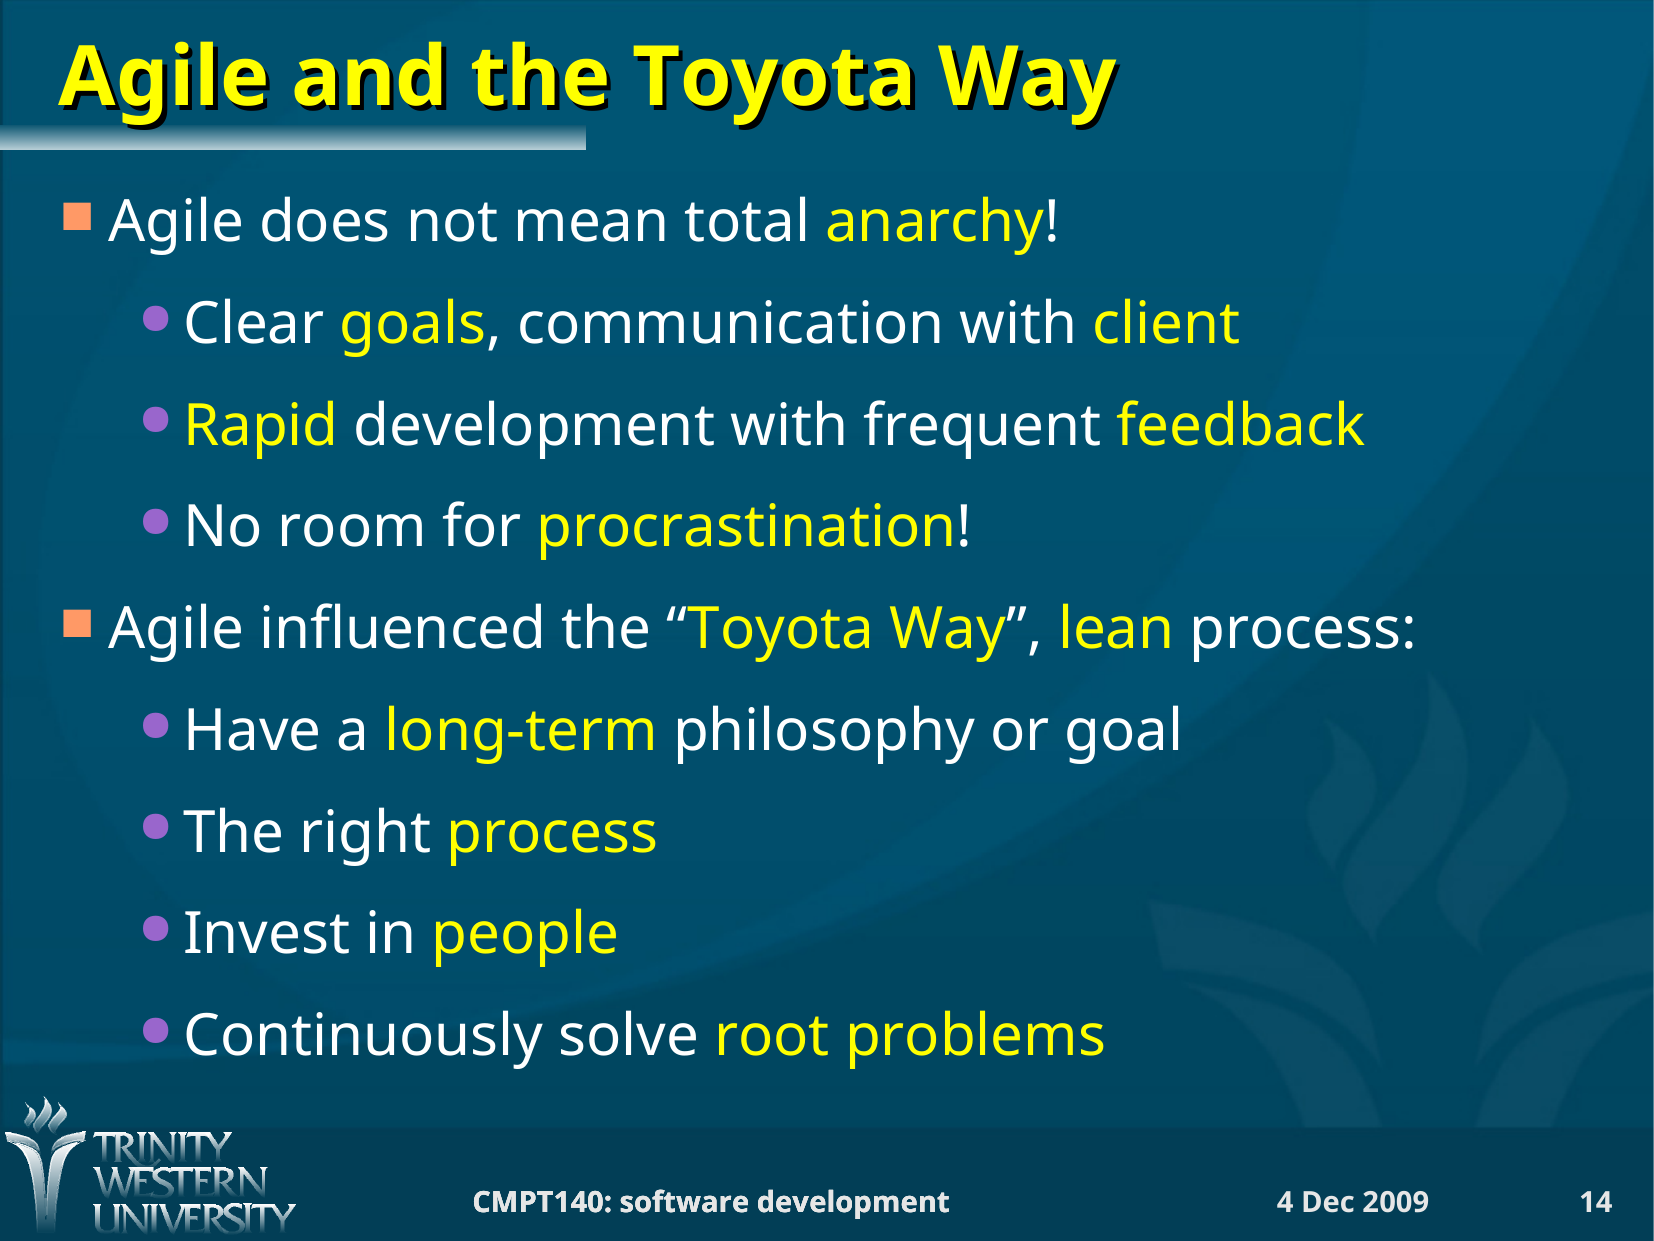

# Agile and the Toyota Way
Agile does not mean total anarchy!
Clear goals, communication with client
Rapid development with frequent feedback
No room for procrastination!
Agile influenced the “Toyota Way”, lean process:
Have a long-term philosophy or goal
The right process
Invest in people
Continuously solve root problems
CMPT140: software development
4 Dec 2009
14